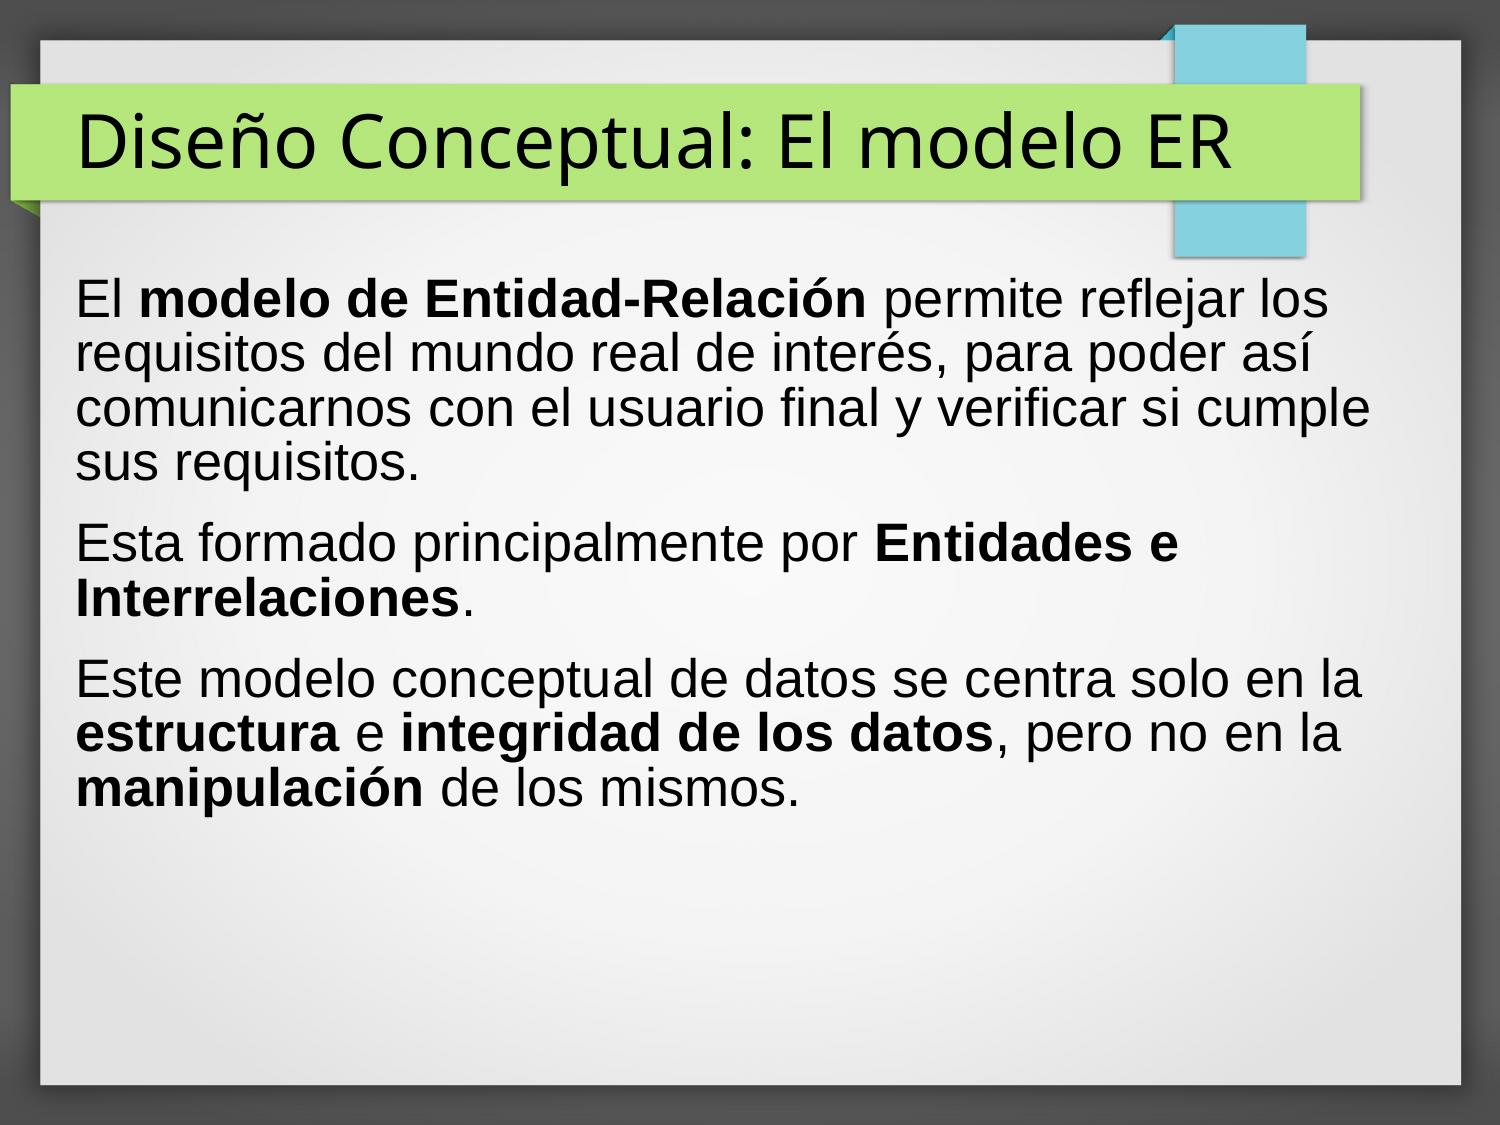

# Diseño Conceptual: El modelo ER
El modelo de Entidad-Relación permite reflejar los requisitos del mundo real de interés, para poder así comunicarnos con el usuario final y verificar si cumple sus requisitos.
Esta formado principalmente por Entidades e Interrelaciones.
Este modelo conceptual de datos se centra solo en la estructura e integridad de los datos, pero no en la manipulación de los mismos.